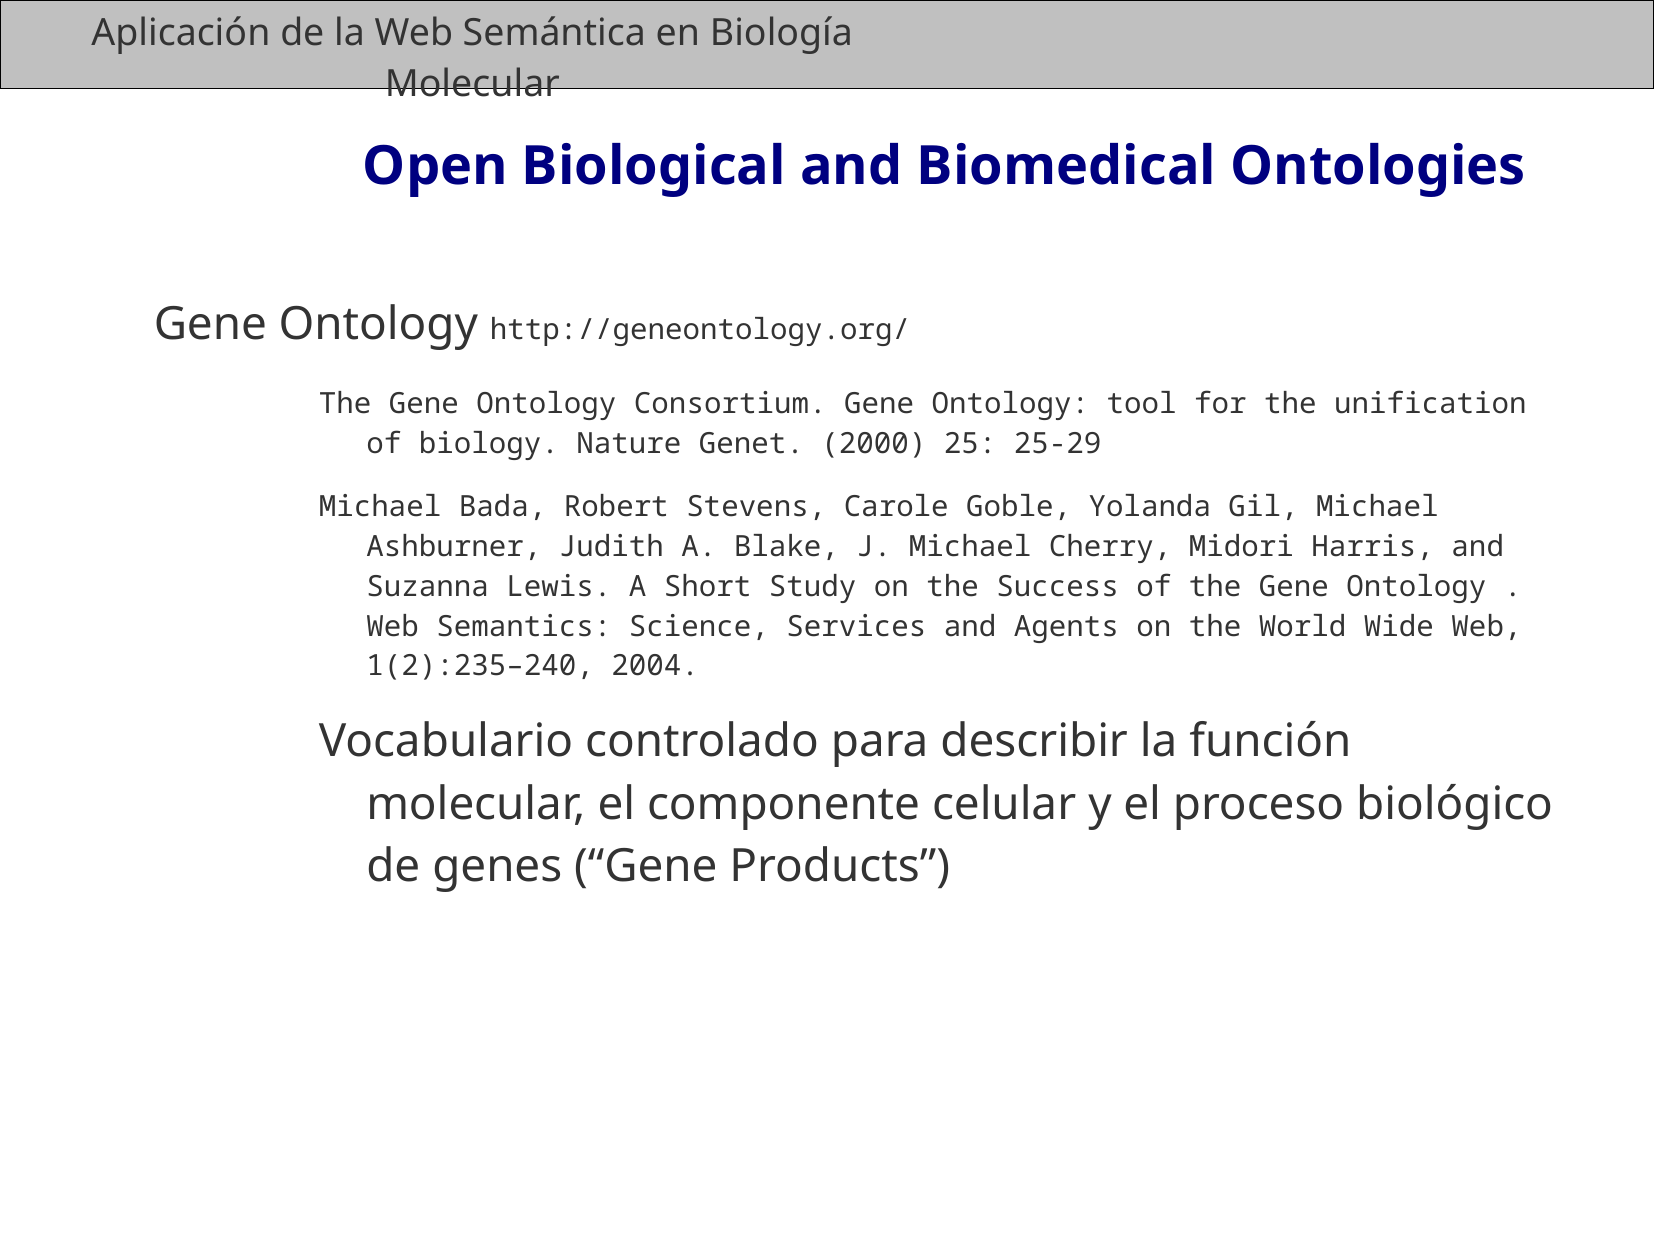

Aplicación de la Web Semántica en Biología Molecular
Open Biological and Biomedical Ontologies
#
Gene Ontology http://geneontology.org/
The Gene Ontology Consortium. Gene Ontology: tool for the unification of biology. Nature Genet. (2000) 25: 25-29
Michael Bada, Robert Stevens, Carole Goble, Yolanda Gil, Michael Ashburner, Judith A. Blake, J. Michael Cherry, Midori Harris, and Suzanna Lewis. A Short Study on the Success of the Gene Ontology . Web Semantics: Science, Services and Agents on the World Wide Web, 1(2):235–240, 2004.
Vocabulario controlado para describir la función molecular, el componente celular y el proceso biológico de genes (“Gene Products”)